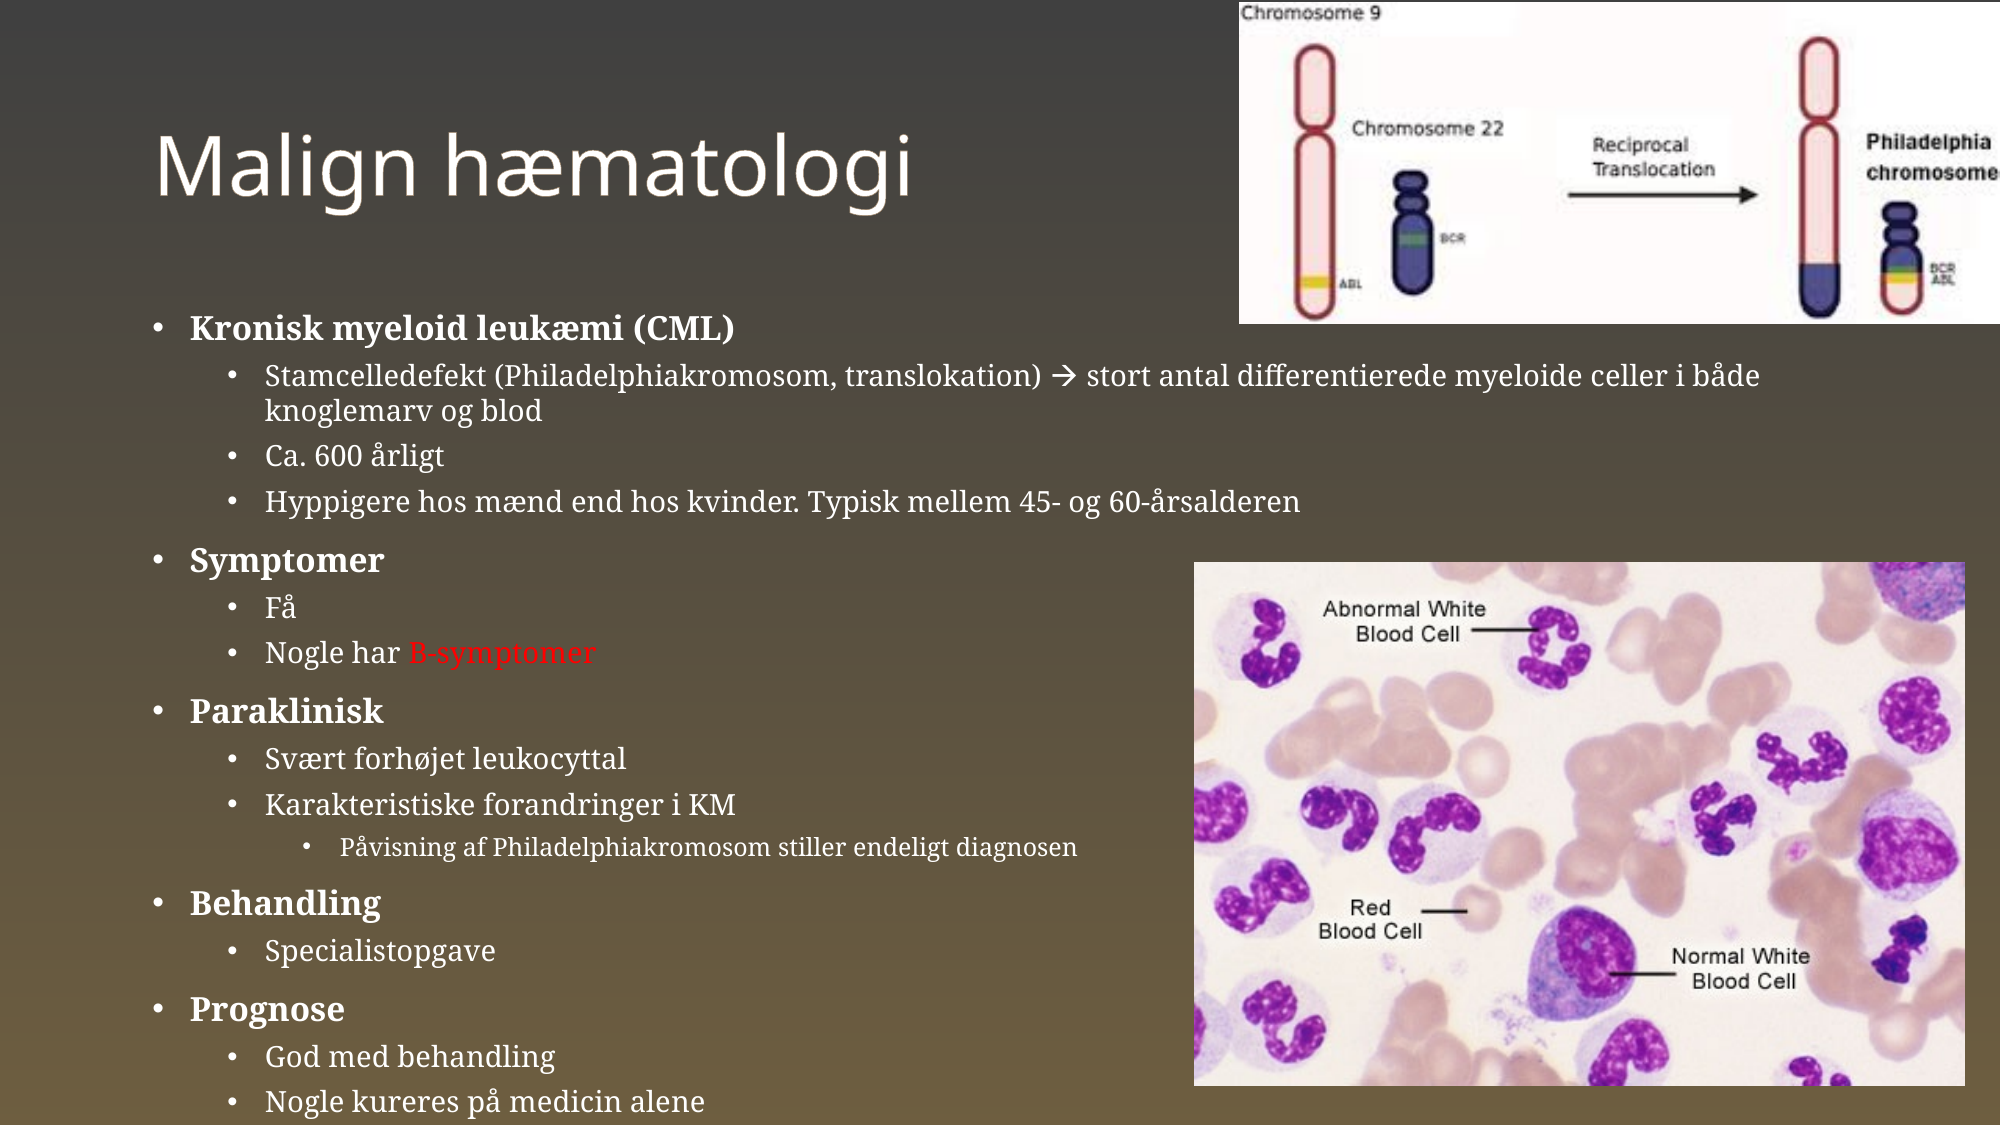

# Malign hæmatologi
Kronisk myeloid leukæmi (CML)
Stamcelledefekt (Philadelphiakromosom, translokation)  stort antal differentierede myeloide celler i både knoglemarv og blod
Ca. 600 årligt
Hyppigere hos mænd end hos kvinder. Typisk mellem 45- og 60-årsalderen
Symptomer
Få
Nogle har B-symptomer
Paraklinisk
Svært forhøjet leukocyttal
Karakteristiske forandringer i KM
Påvisning af Philadelphiakromosom stiller endeligt diagnosen
Behandling
Specialistopgave
Prognose
God med behandling
Nogle kureres på medicin alene
Knoglemarvstransplantation er kurativ